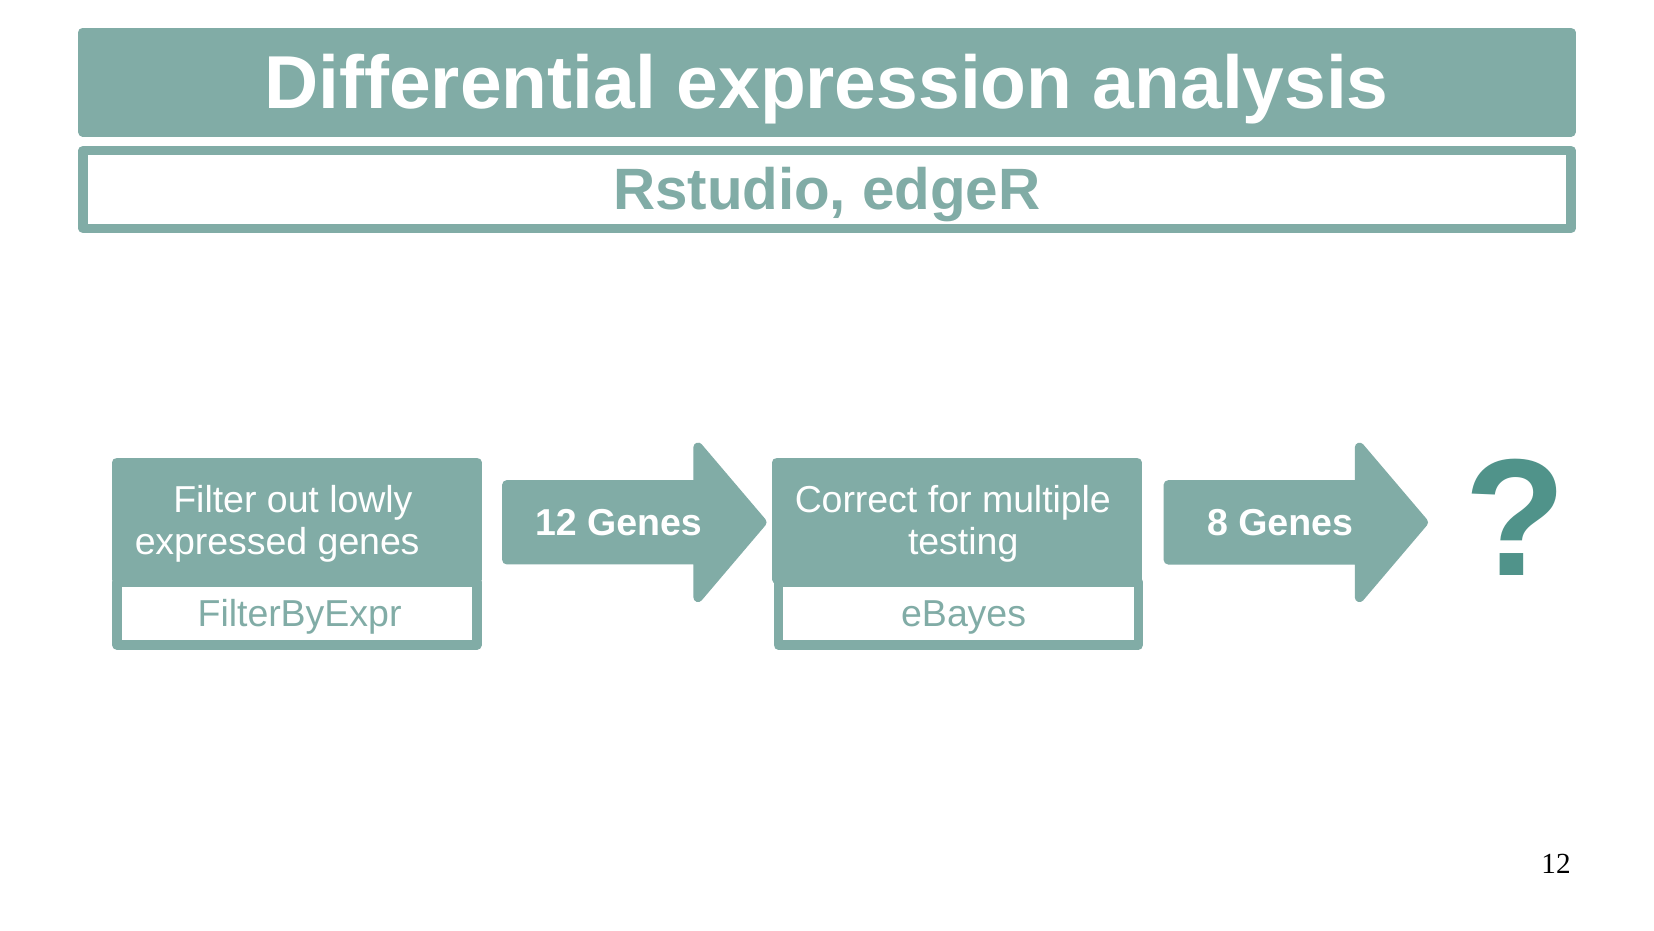

# Differential expression analysis
Rstudio, edgeR
?
12 Genes
8 Genes
Filter out lowly expressed genes
Correct for multiple testing
 FilterByExpr
 eBayes
12